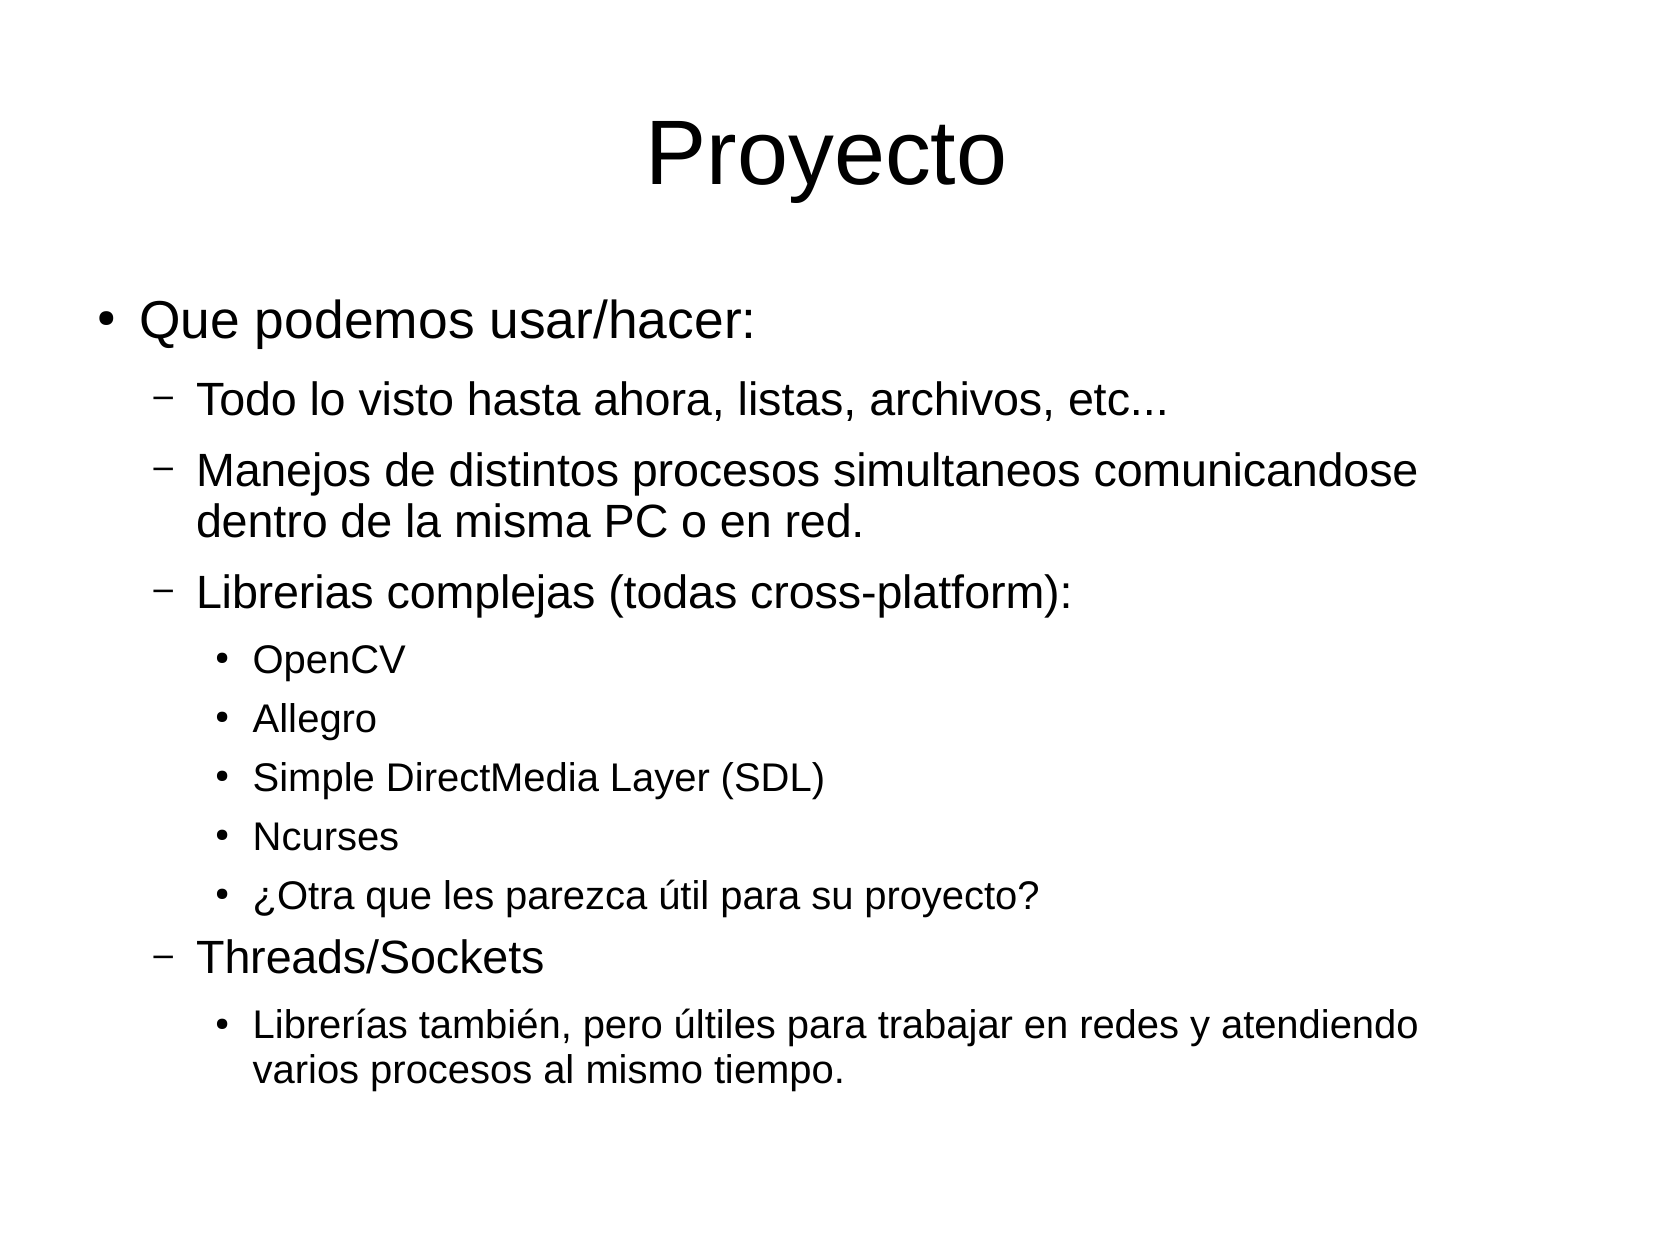

# Proyecto
Que podemos usar/hacer:
Todo lo visto hasta ahora, listas, archivos, etc...
Manejos de distintos procesos simultaneos comunicandose dentro de la misma PC o en red.
Librerias complejas (todas cross-platform):
OpenCV
Allegro
Simple DirectMedia Layer (SDL)
Ncurses
¿Otra que les parezca útil para su proyecto?
Threads/Sockets
Librerías también, pero últiles para trabajar en redes y atendiendo varios procesos al mismo tiempo.